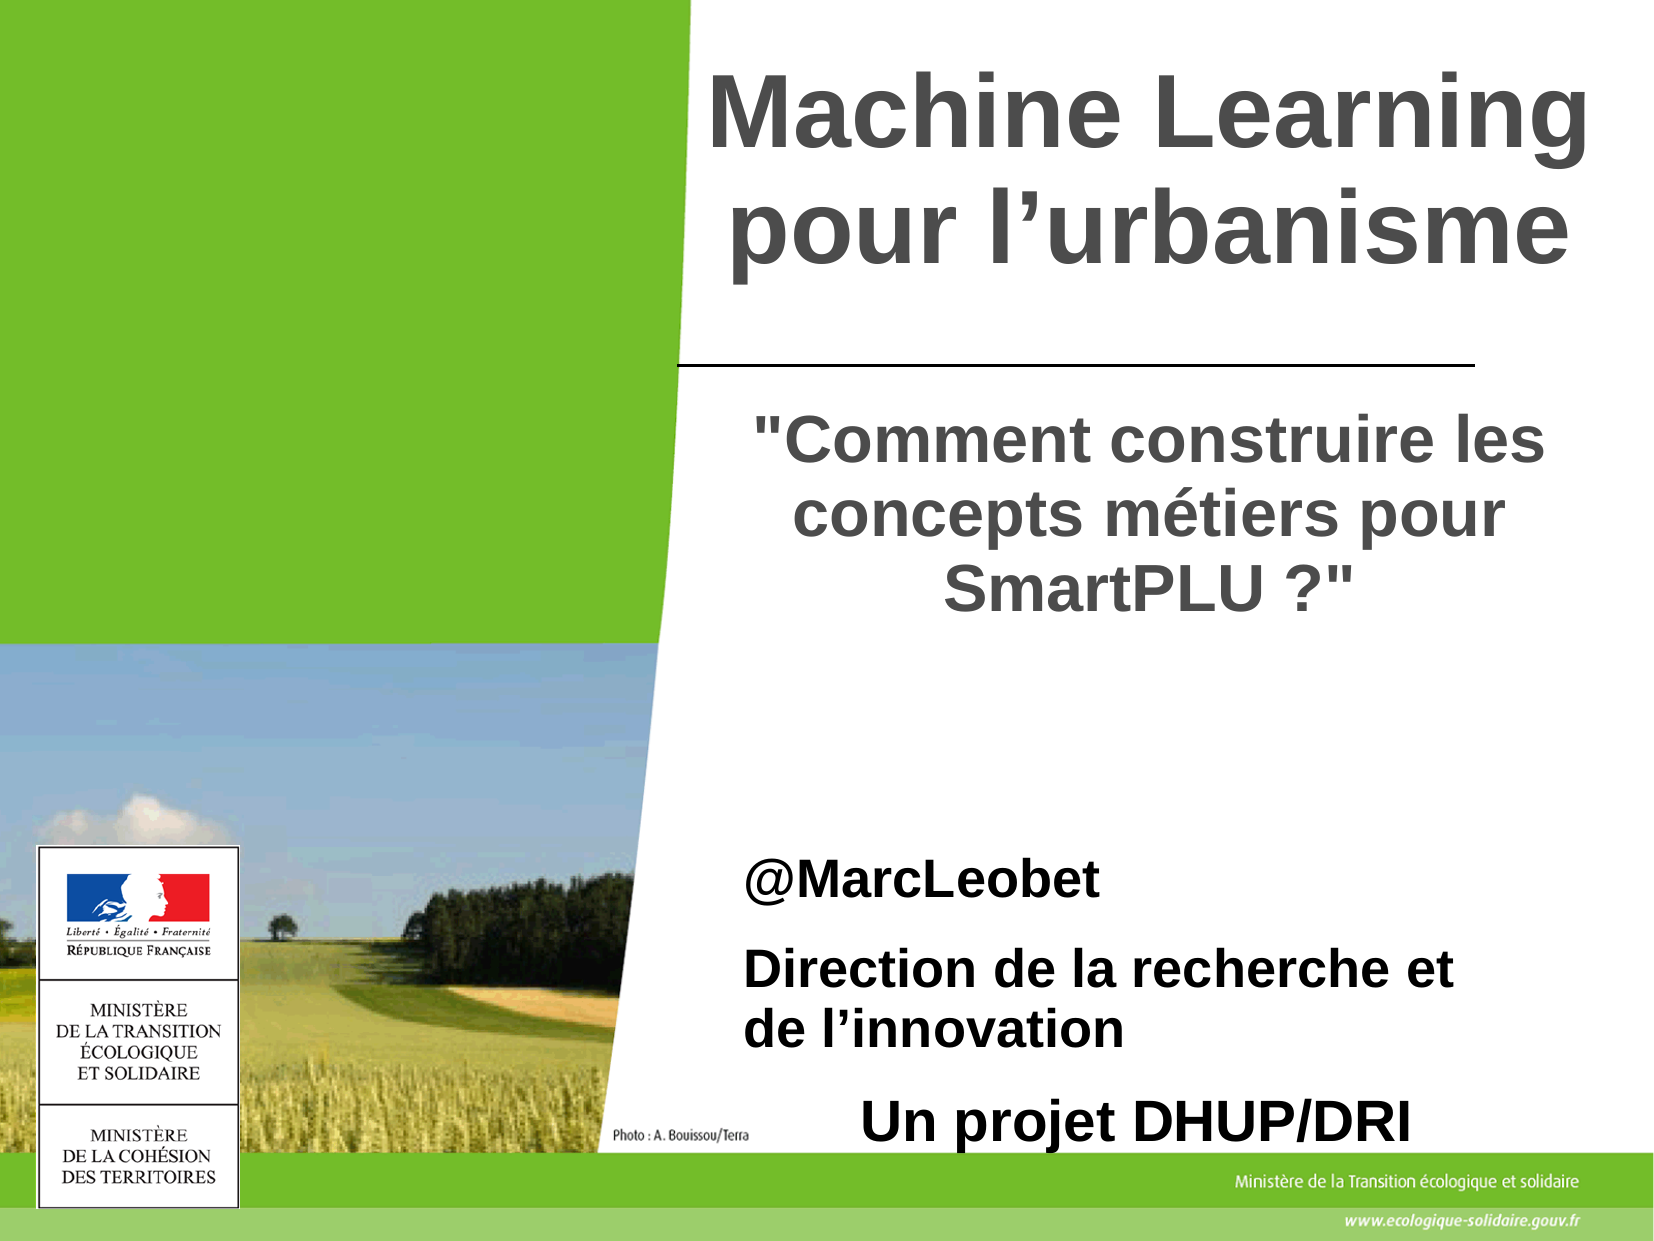

# Machine Learning pour l’urbanisme "Comment construire les concepts métiers pour SmartPLU ?"
@MarcLeobet
Direction de la recherche et de l’innovation
Un projet DHUP/DRI